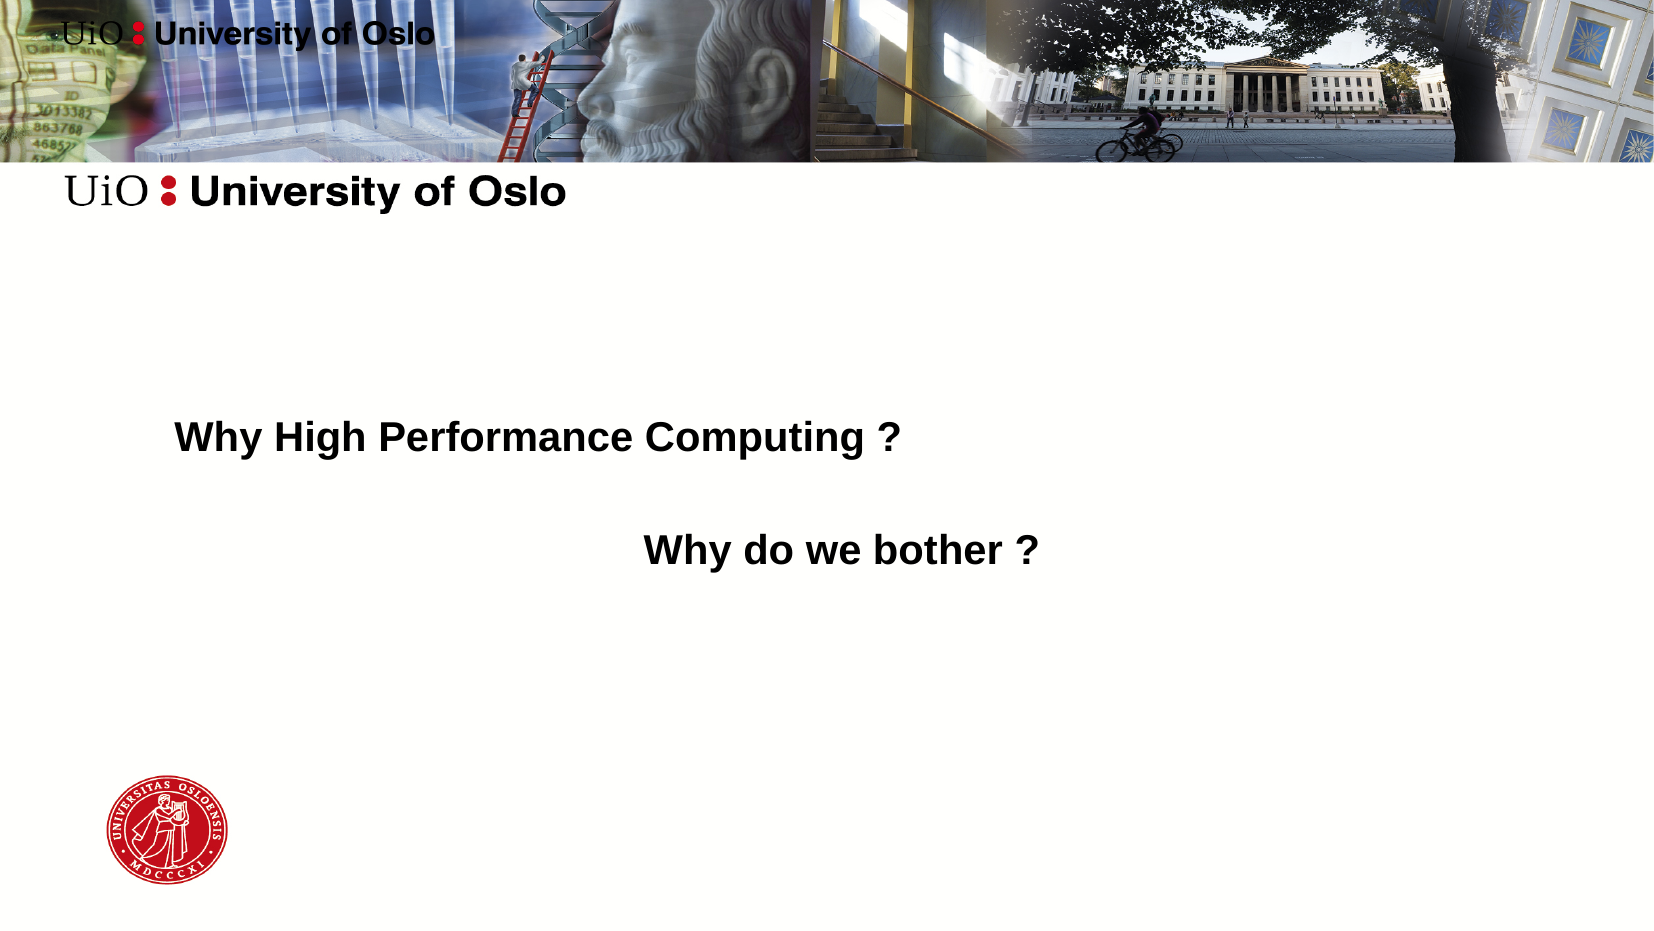

Why High Performance Computing ?
Why do we bother ?